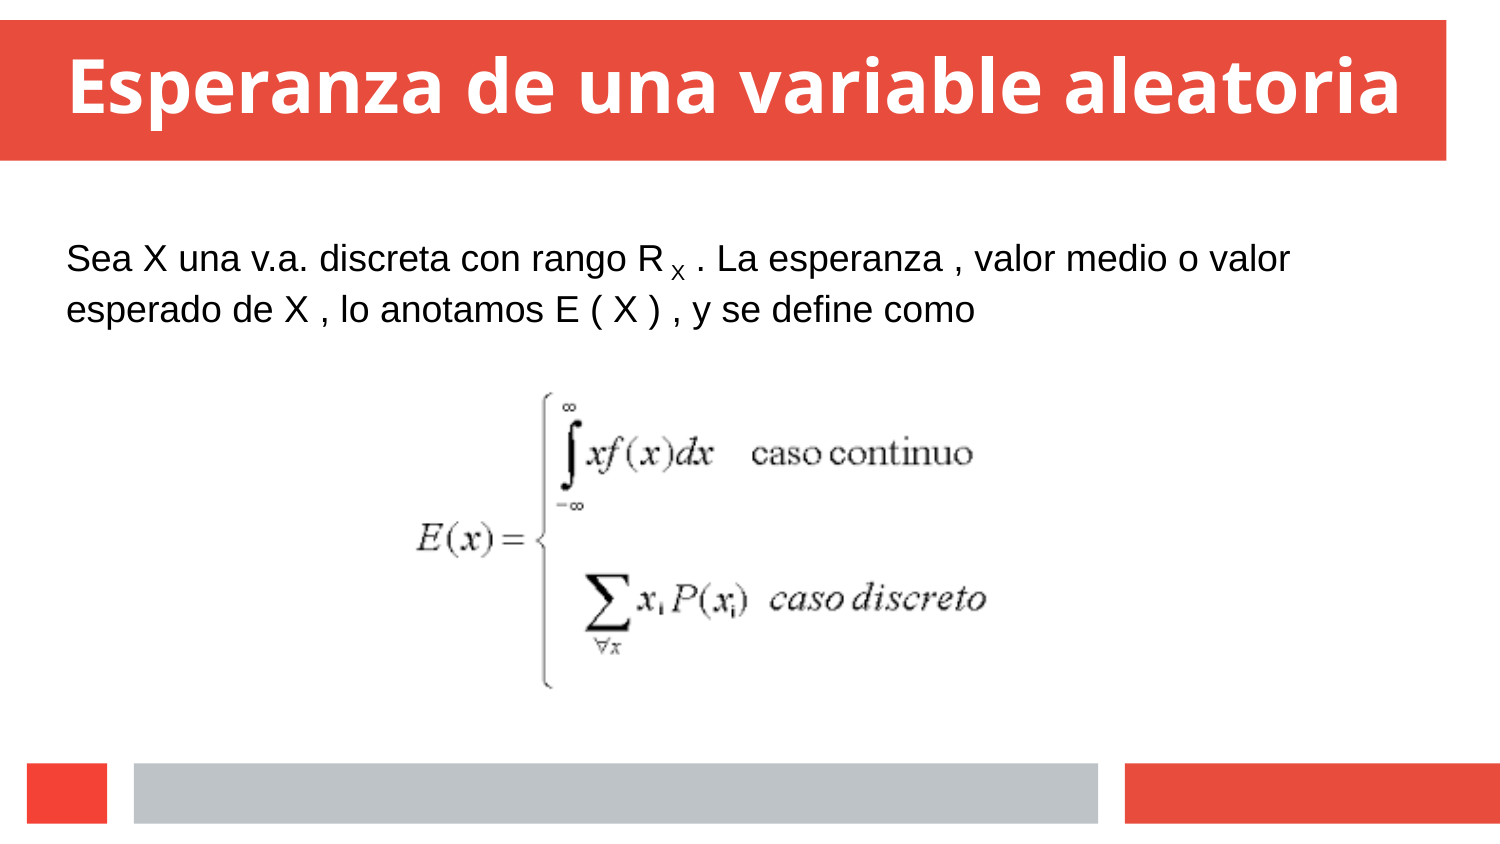

# Esperanza de una variable aleatoria
Sea X una v.a. discreta con rango R X . La esperanza , valor medio o valor esperado de X , lo anotamos E ( X ) , y se define como